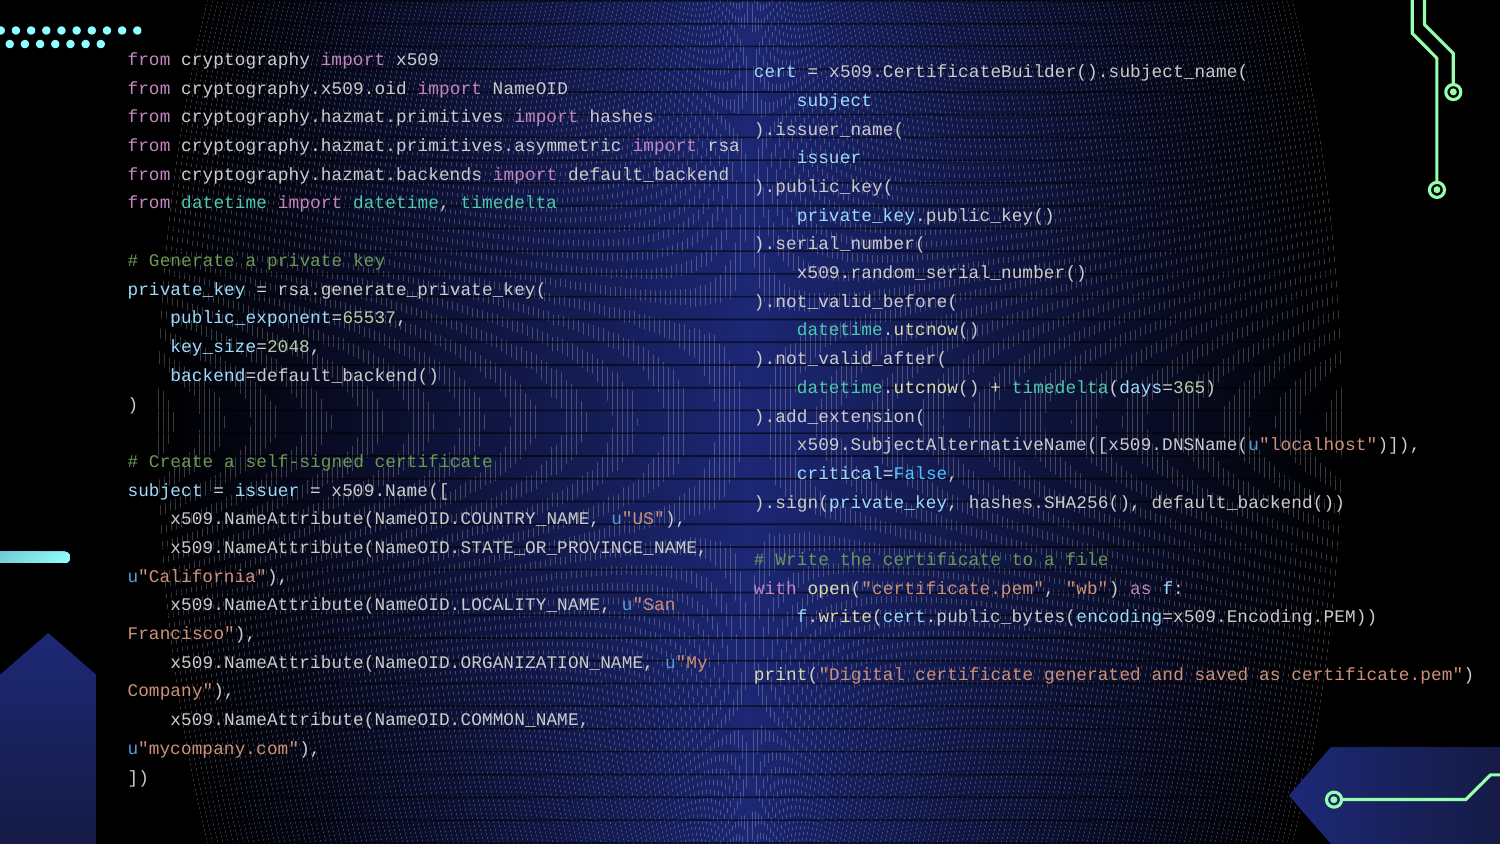

from cryptography import x509
from cryptography.x509.oid import NameOID
from cryptography.hazmat.primitives import hashes
from cryptography.hazmat.primitives.asymmetric import rsa
from cryptography.hazmat.backends import default_backend
from datetime import datetime, timedelta
# Generate a private key
private_key = rsa.generate_private_key(
 public_exponent=65537,
 key_size=2048,
 backend=default_backend()
)
# Create a self-signed certificate
subject = issuer = x509.Name([
 x509.NameAttribute(NameOID.COUNTRY_NAME, u"US"),
 x509.NameAttribute(NameOID.STATE_OR_PROVINCE_NAME, u"California"),
 x509.NameAttribute(NameOID.LOCALITY_NAME, u"San Francisco"),
 x509.NameAttribute(NameOID.ORGANIZATION_NAME, u"My Company"),
 x509.NameAttribute(NameOID.COMMON_NAME, u"mycompany.com"),
])
cert = x509.CertificateBuilder().subject_name(
 subject
).issuer_name(
 issuer
).public_key(
 private_key.public_key()
).serial_number(
 x509.random_serial_number()
).not_valid_before(
 datetime.utcnow()
).not_valid_after(
 datetime.utcnow() + timedelta(days=365)
).add_extension(
 x509.SubjectAlternativeName([x509.DNSName(u"localhost")]),
 critical=False,
).sign(private_key, hashes.SHA256(), default_backend())
# Write the certificate to a file
with open("certificate.pem", "wb") as f:
 f.write(cert.public_bytes(encoding=x509.Encoding.PEM))
print("Digital certificate generated and saved as certificate.pem")